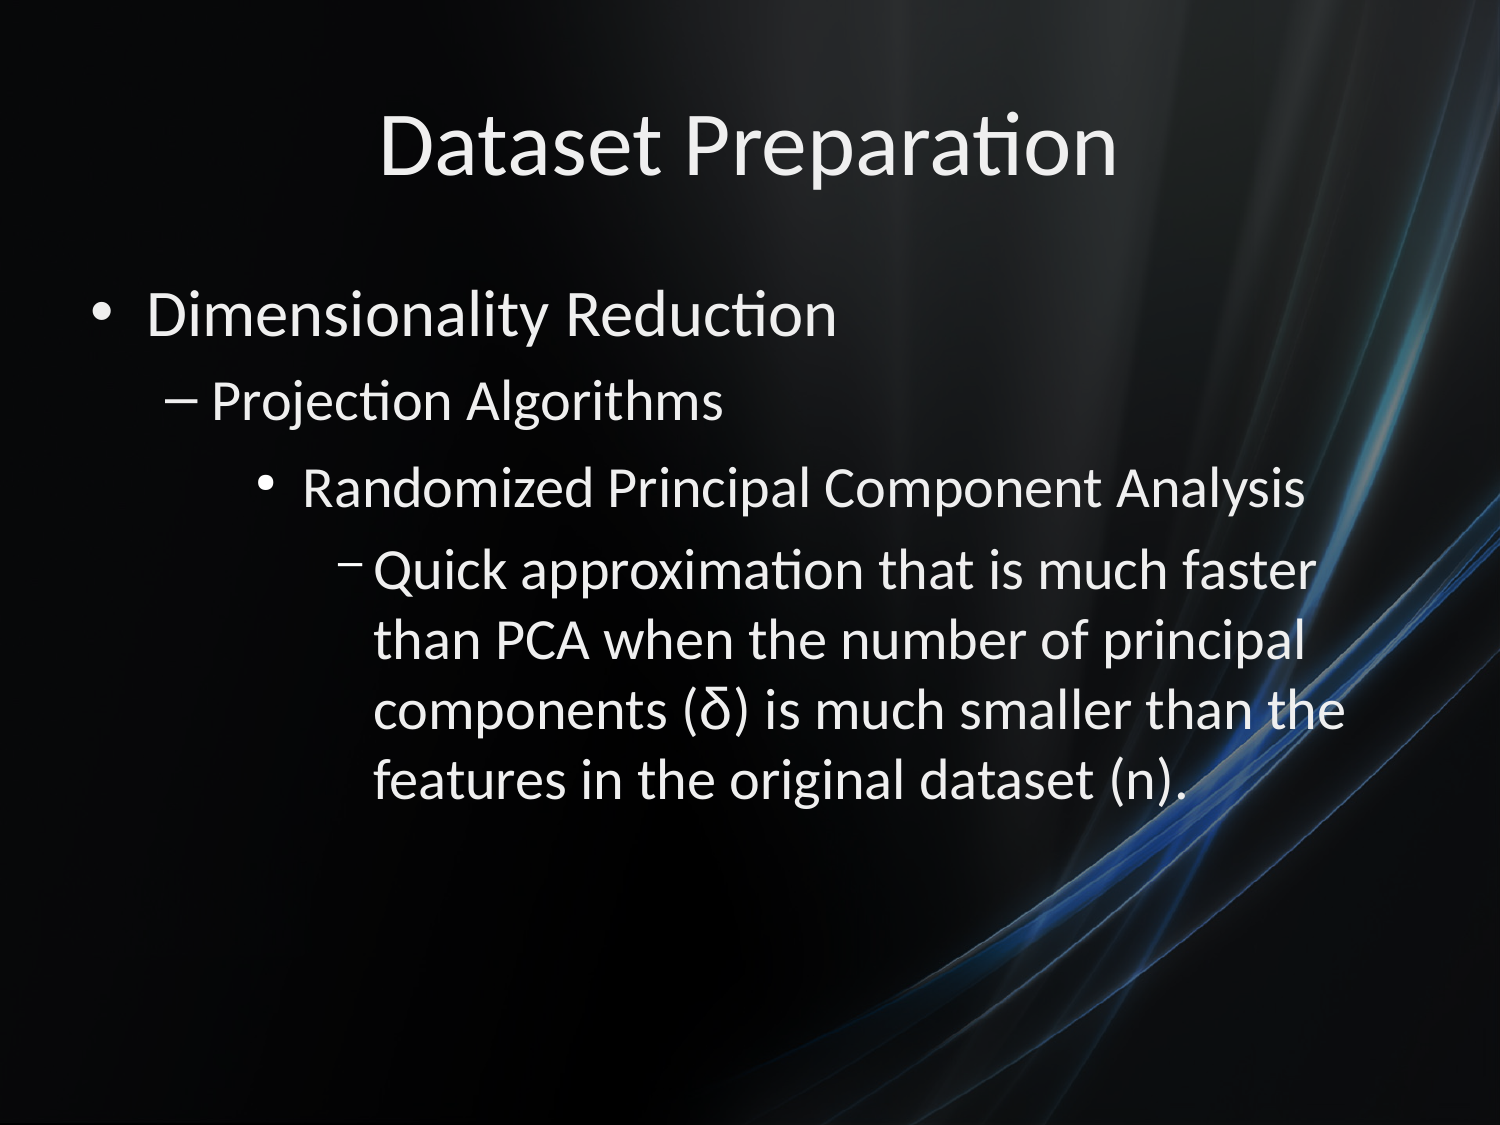

# Dataset Preparation
Dimensionality Reduction
Projection Algorithms
Randomized Principal Component Analysis
Quick approximation that is much faster than PCA when the number of principal components (δ) is much smaller than the features in the original dataset (n).